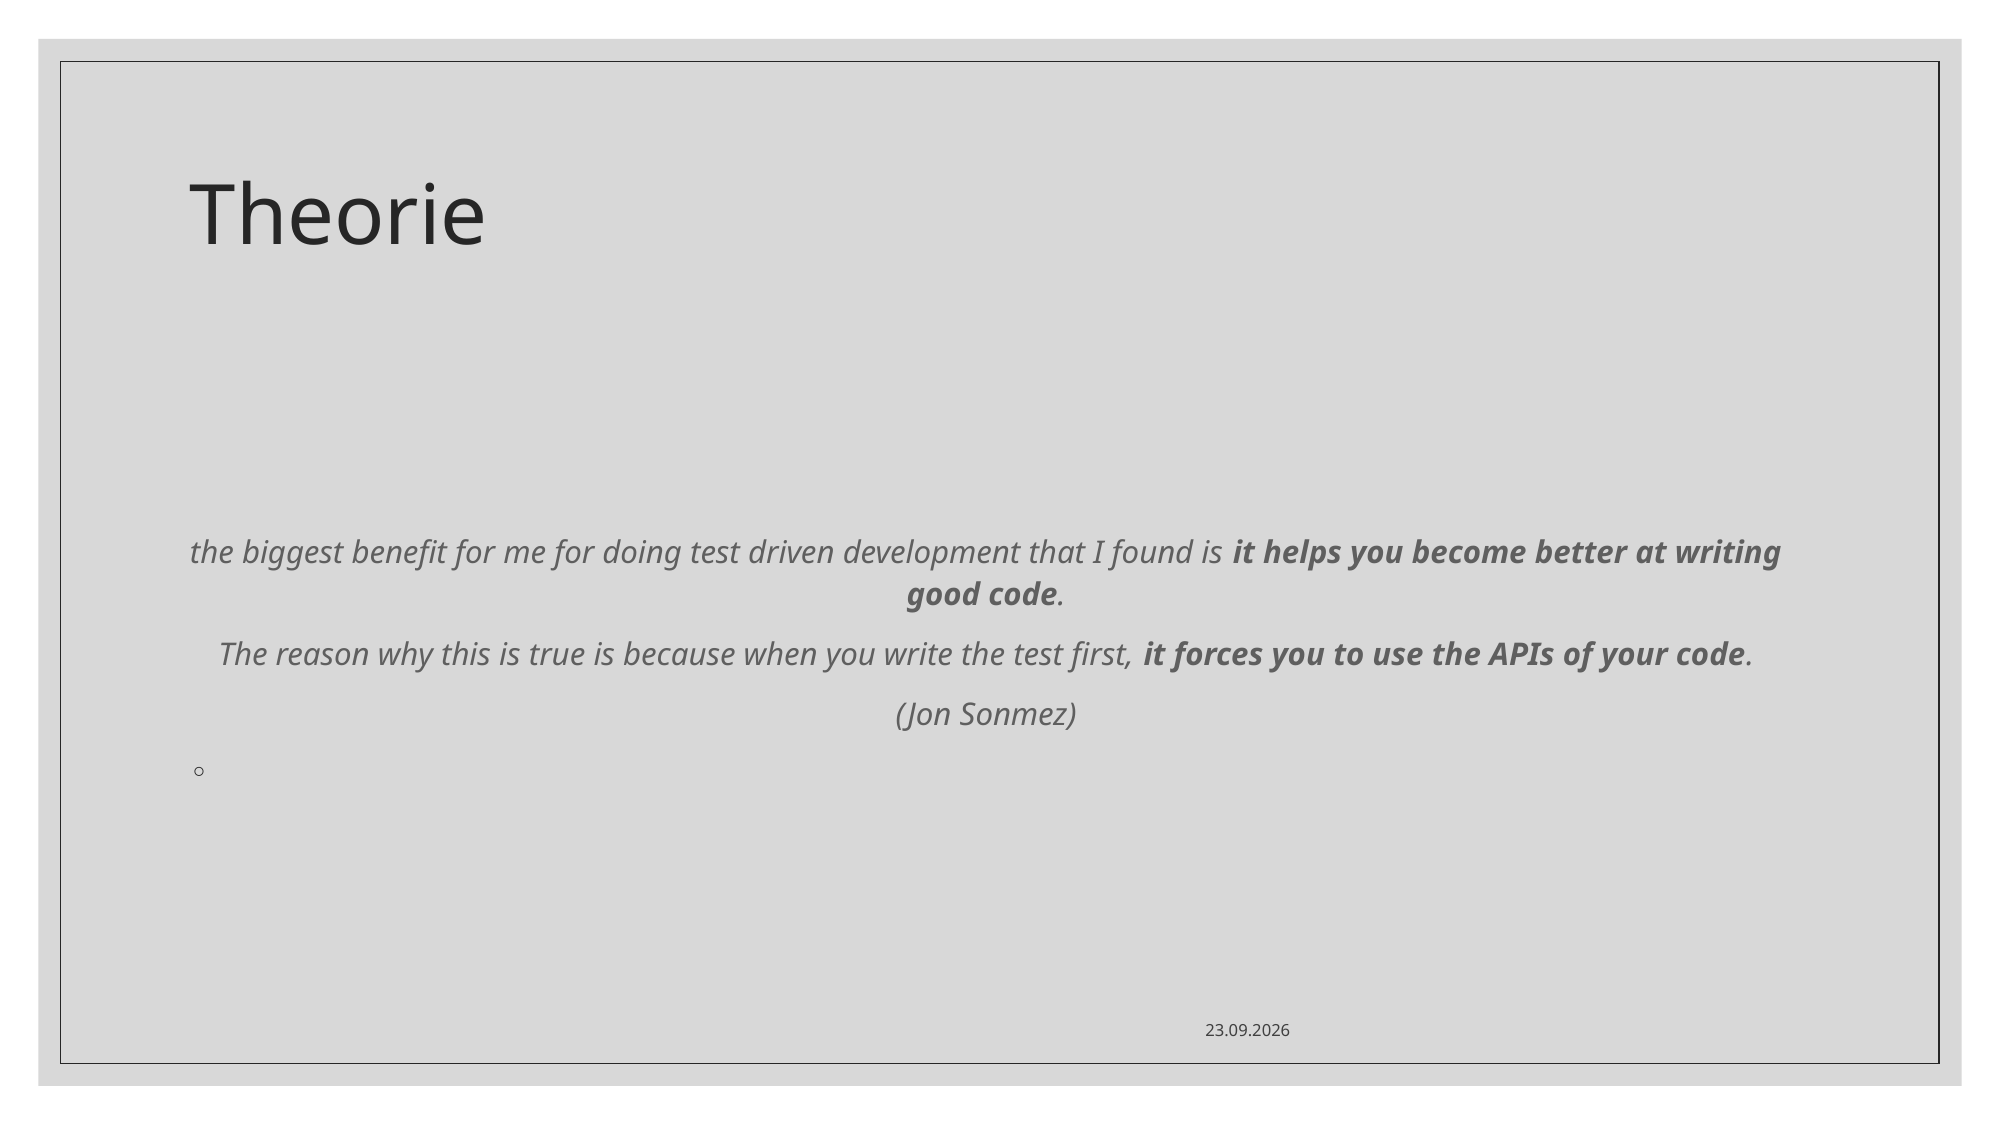

# Theorie
the biggest benefit for me for doing test driven development that I found is it helps you become better at writing good code.
The reason why this is true is because when you write the test first, it forces you to use the APIs of your code.
(Jon Sonmez)